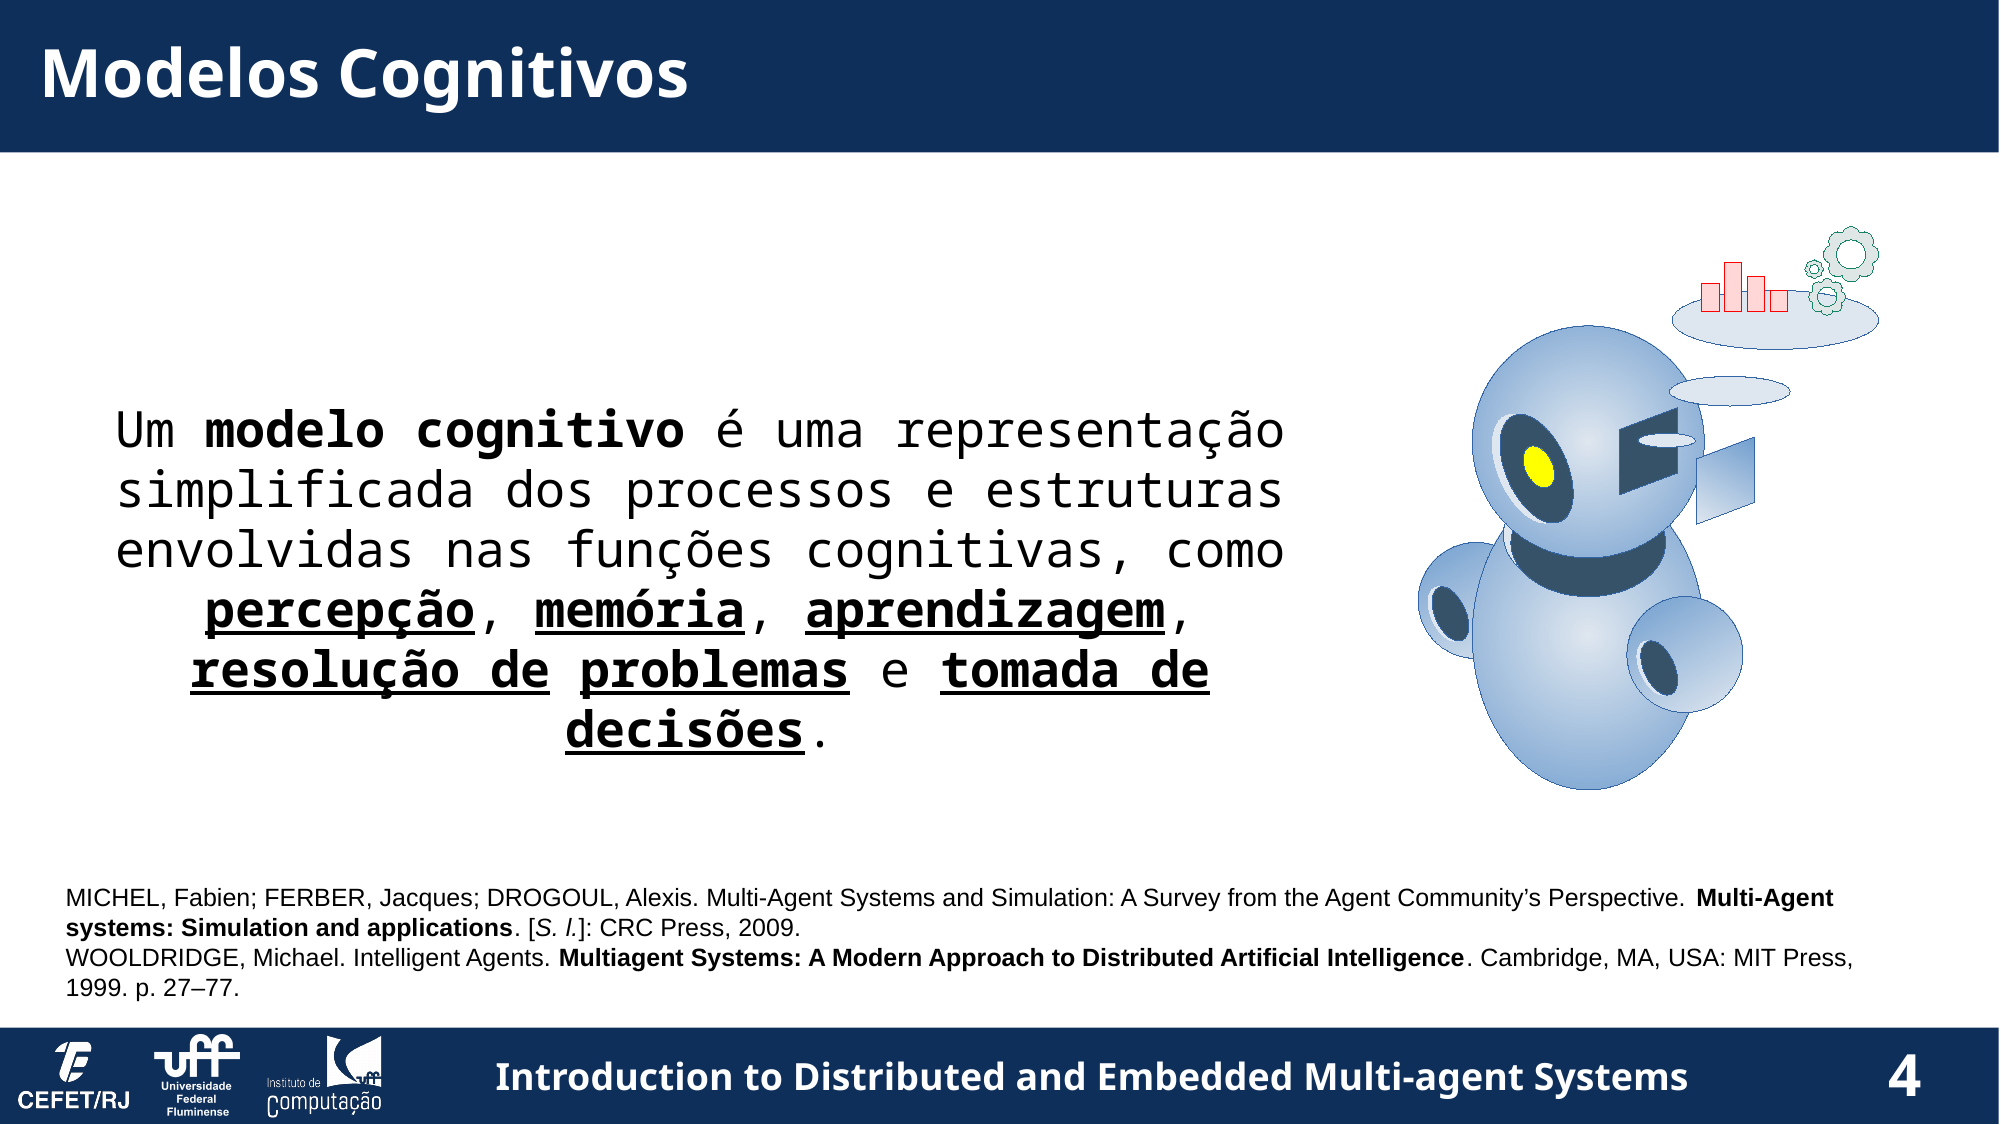

Modelos Cognitivos
Um modelo cognitivo é uma representação simplificada dos processos e estruturas envolvidas nas funções cognitivas, como percepção, memória, aprendizagem, resolução de problemas e tomada de decisões.
MICHEL, Fabien; FERBER, Jacques; DROGOUL, Alexis. Multi-Agent Systems and Simulation: A Survey from the Agent Community’s Perspective. Multi-Agent systems: Simulation and applications. [S. l.]: CRC Press, 2009.
WOOLDRIDGE, Michael. Intelligent Agents. Multiagent Systems: A Modern Approach to Distributed Artificial Intelligence. Cambridge, MA, USA: MIT Press, 1999. p. 27–77.